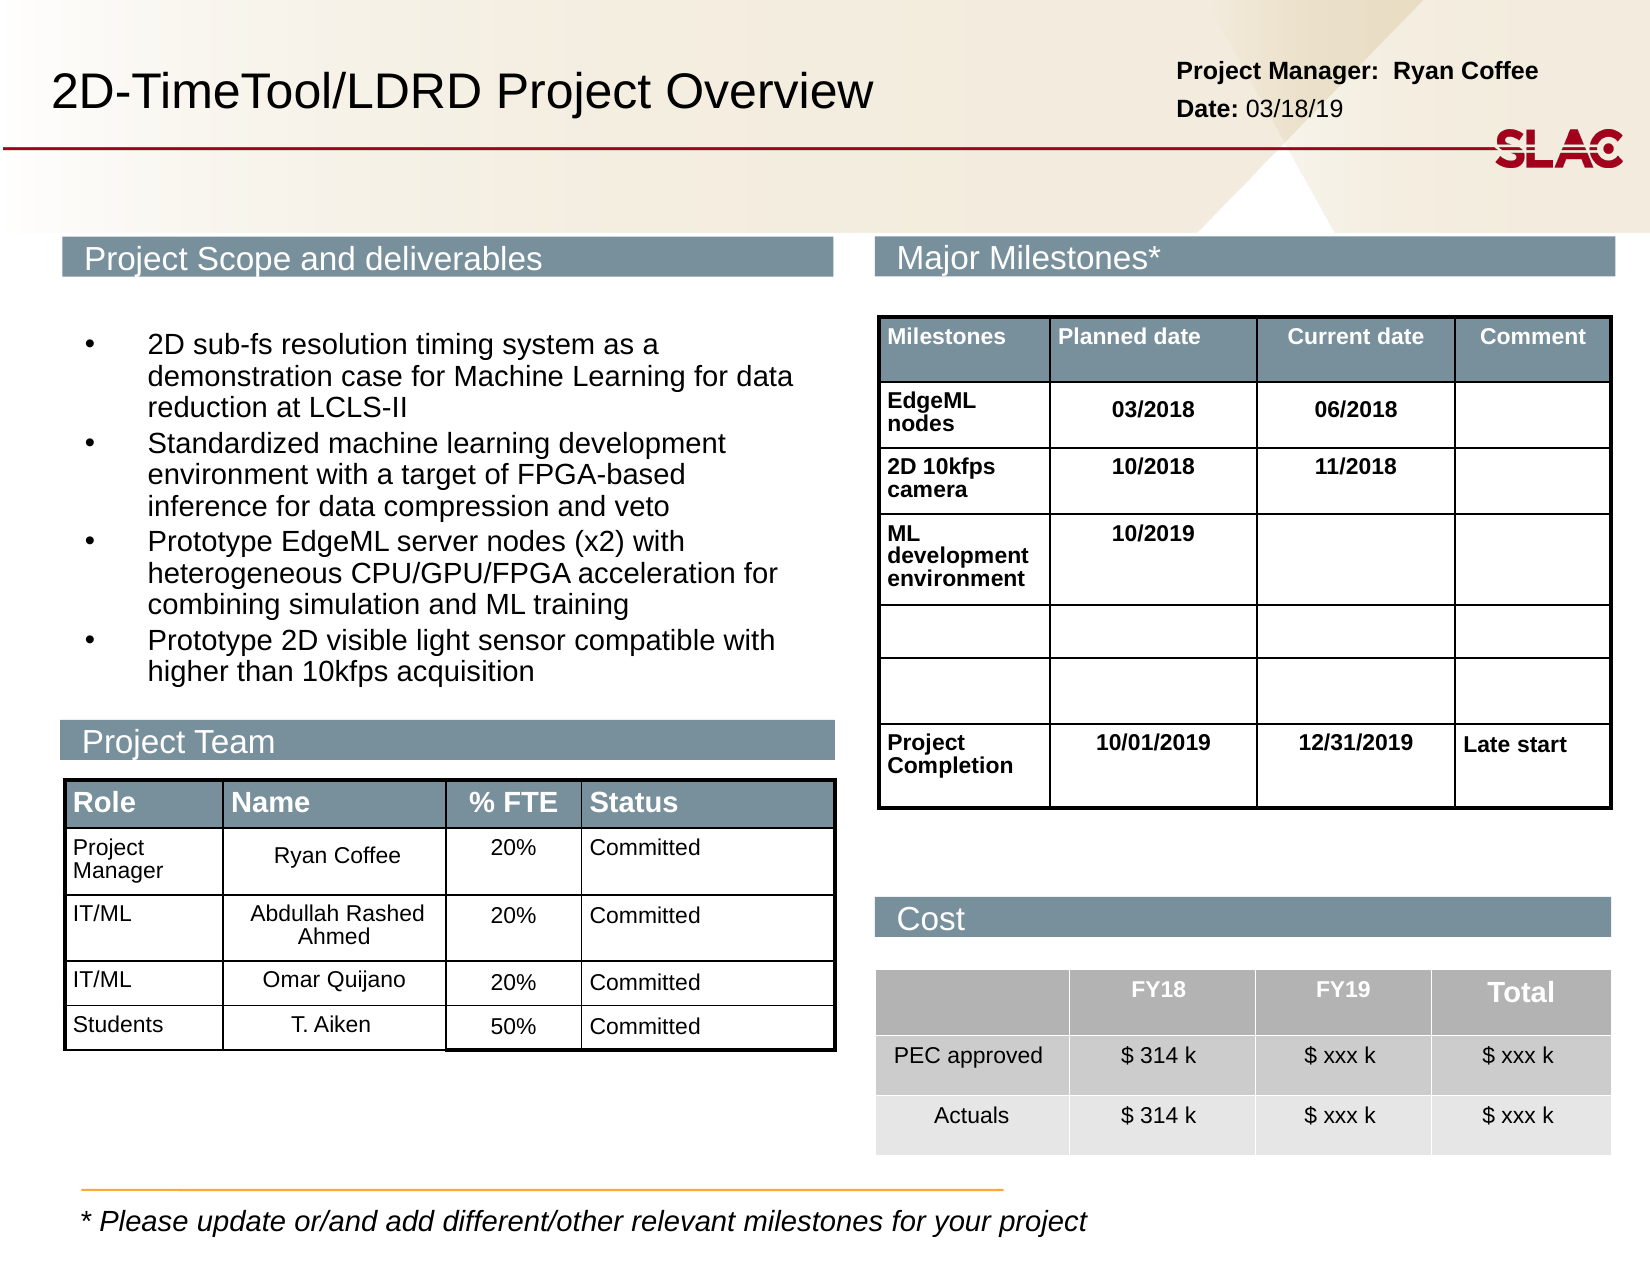

Project Manager: Ryan Coffee
Date: 03/18/19
2D-TimeTool/LDRD Project Overview
Major Milestones*
Project Scope and deliverables
| Milestones | Planned date | Current date | Comment |
| --- | --- | --- | --- |
| EdgeML nodes | 03/2018 | 06/2018 | |
| 2D 10kfps camera | 10/2018 | 11/2018 | |
| ML development environment | 10/2019 | | |
| | | | |
| | | | |
| Project Completion | 10/01/2019 | 12/31/2019 | Late start |
2D sub-fs resolution timing system as a demonstration case for Machine Learning for data reduction at LCLS-II
Standardized machine learning development environment with a target of FPGA-based inference for data compression and veto
Prototype EdgeML server nodes (x2) with heterogeneous CPU/GPU/FPGA acceleration for combining simulation and ML training
Prototype 2D visible light sensor compatible with higher than 10kfps acquisition
Project Team
| Role | Name | % FTE | Status |
| --- | --- | --- | --- |
| Project Manager | Ryan Coffee | 20% | Committed |
| IT/ML | Abdullah Rashed Ahmed | 20% | Committed |
| IT/ML | Omar Quijano | 20% | Committed |
| Students | T. Aiken | 50% | Committed |
Cost
| | FY18 | FY19 | Total |
| --- | --- | --- | --- |
| PEC approved | $ 314 k | $ xxx k | $ xxx k |
| Actuals | $ 314 k | $ xxx k | $ xxx k |
* Please update or/and add different/other relevant milestones for your project